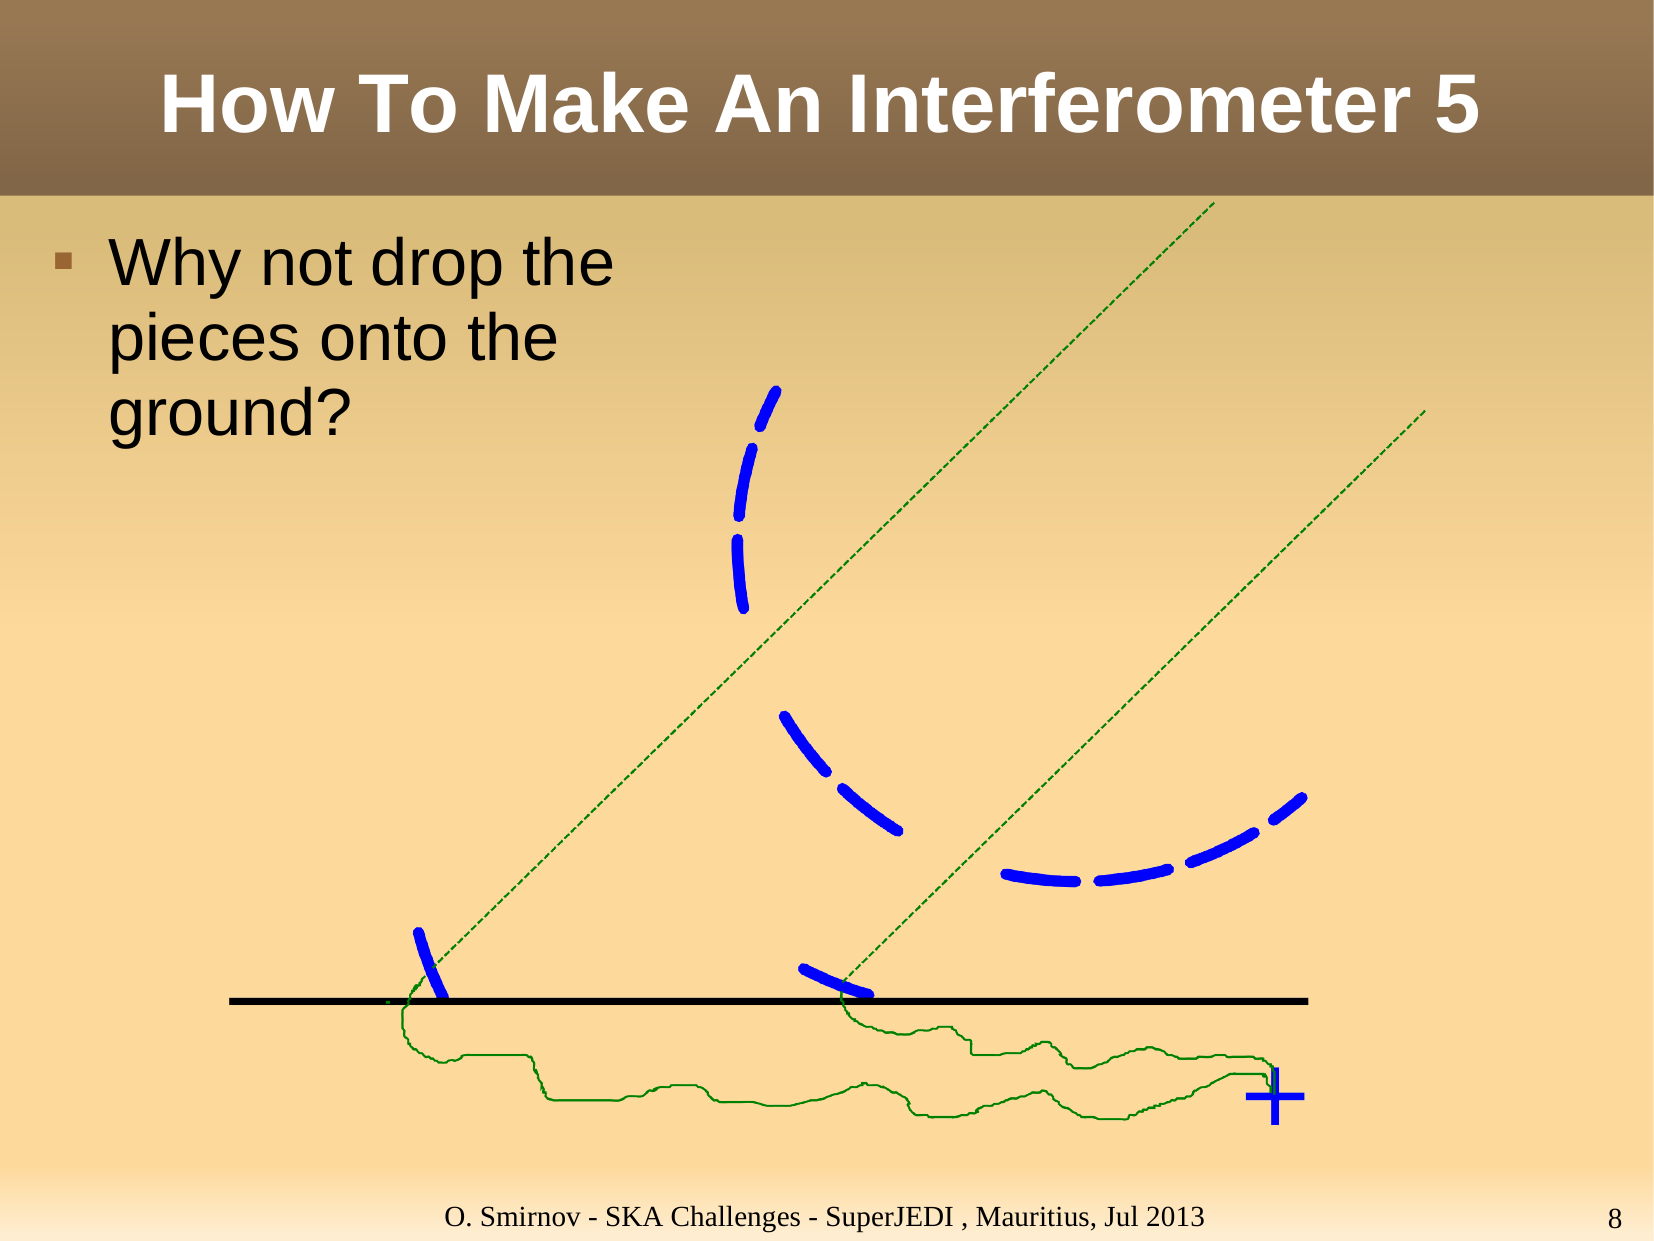

# How To Make An Interferometer 5
Why not drop the
pieces onto the ground?
O. Smirnov - SKA Challenges - SuperJEDI , Mauritius, Jul 2013
8